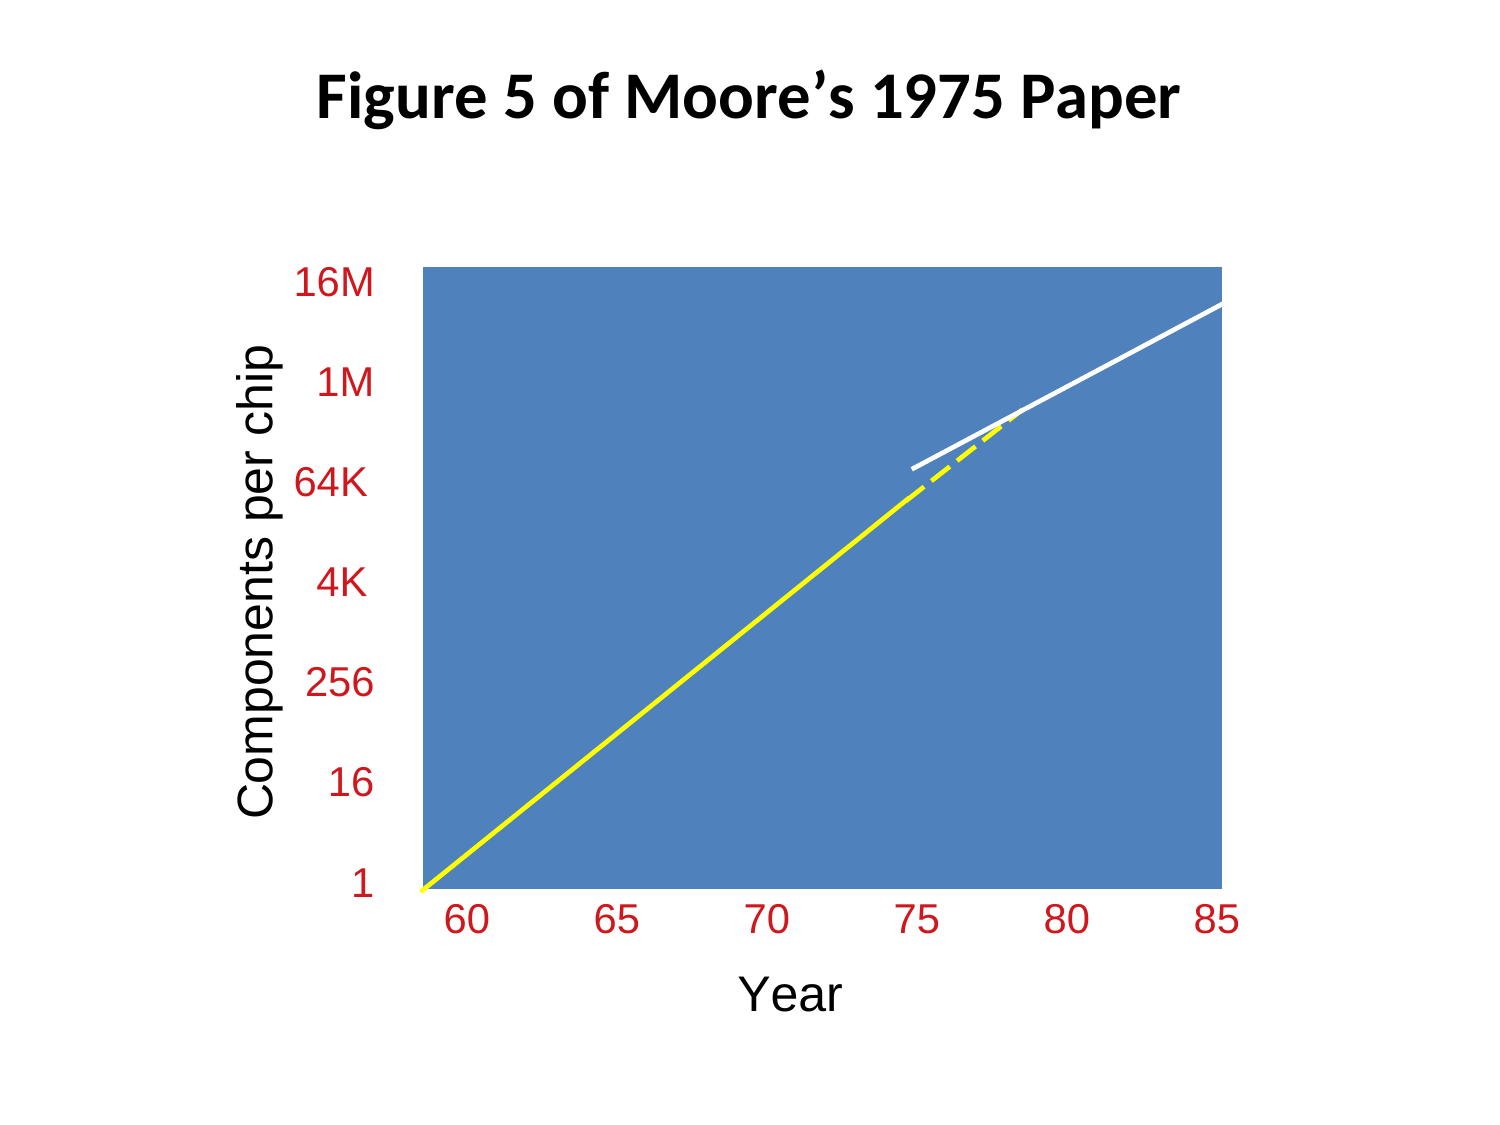

Figure 5 of Moore’s 1975 Paper
16M
 1M
64K
 4K
 256
 16
 11
Components per chip
60	65	70	75	80	85
Year